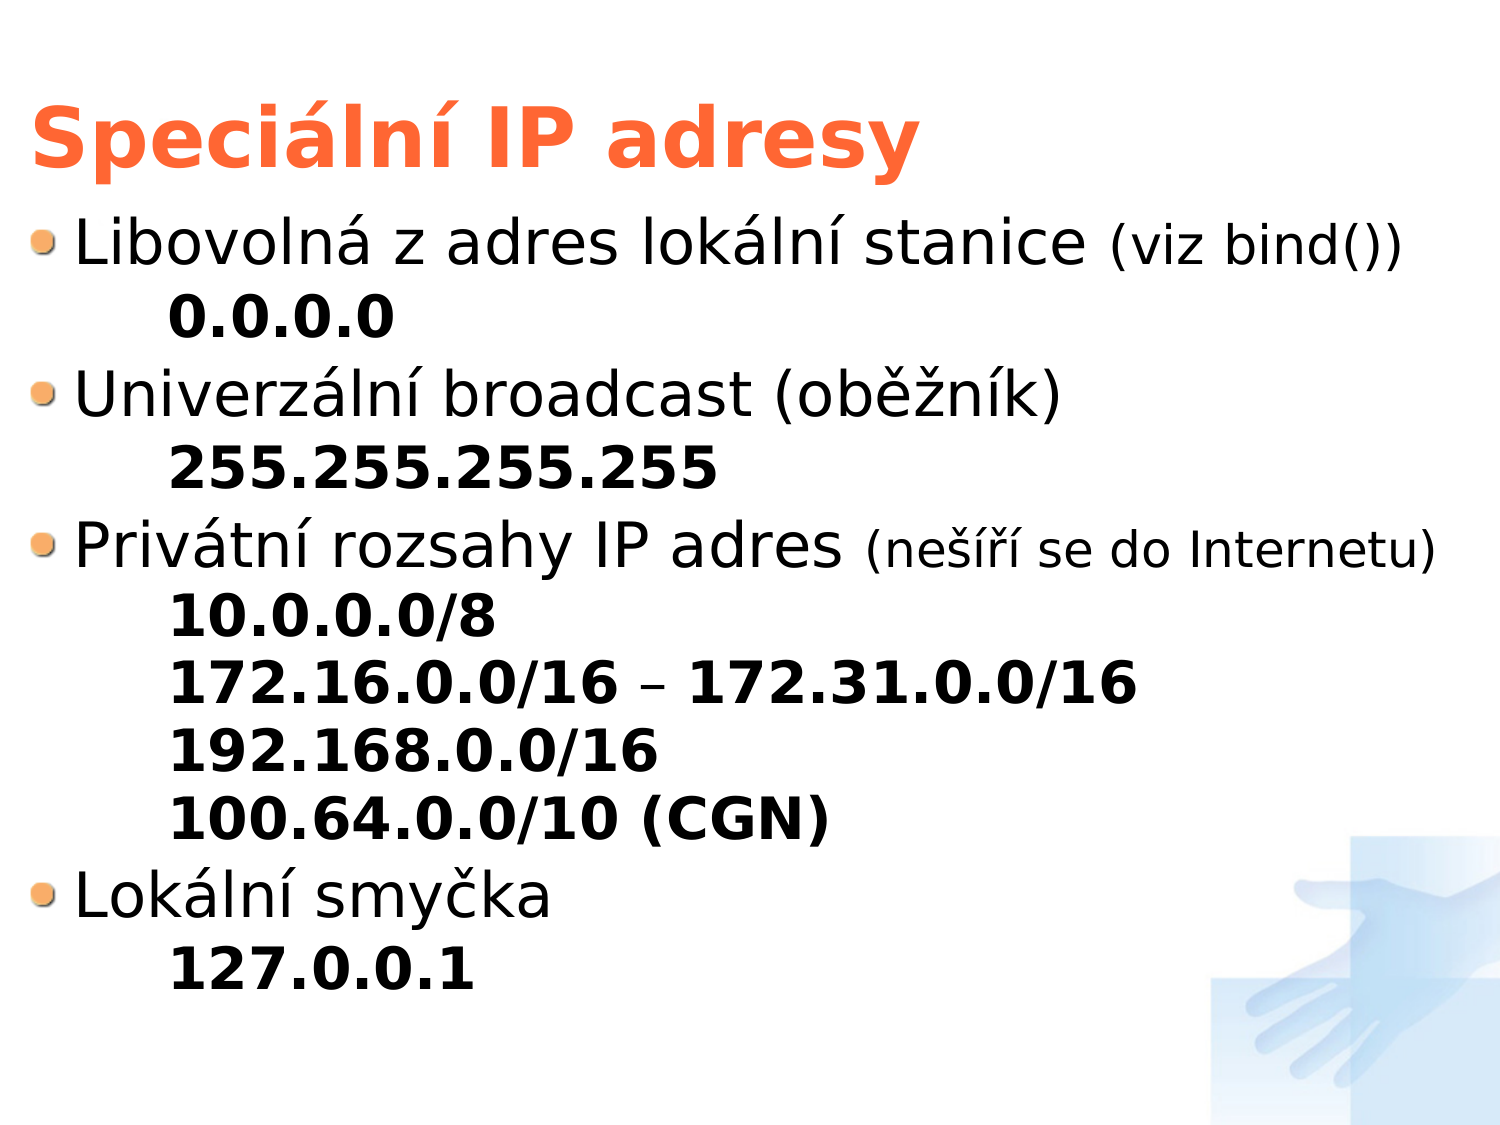

# Speciální IP adresy
Libovolná z adres lokální stanice (viz bind())
	0.0.0.0
Univerzální broadcast (oběžník)
	255.255.255.255
Privátní rozsahy IP adres (nešíří se do Internetu)
	10.0.0.0/8
	172.16.0.0/16 – 172.31.0.0/16
	192.168.0.0/16
	100.64.0.0/10 (CGN)
Lokální smyčka
	127.0.0.1